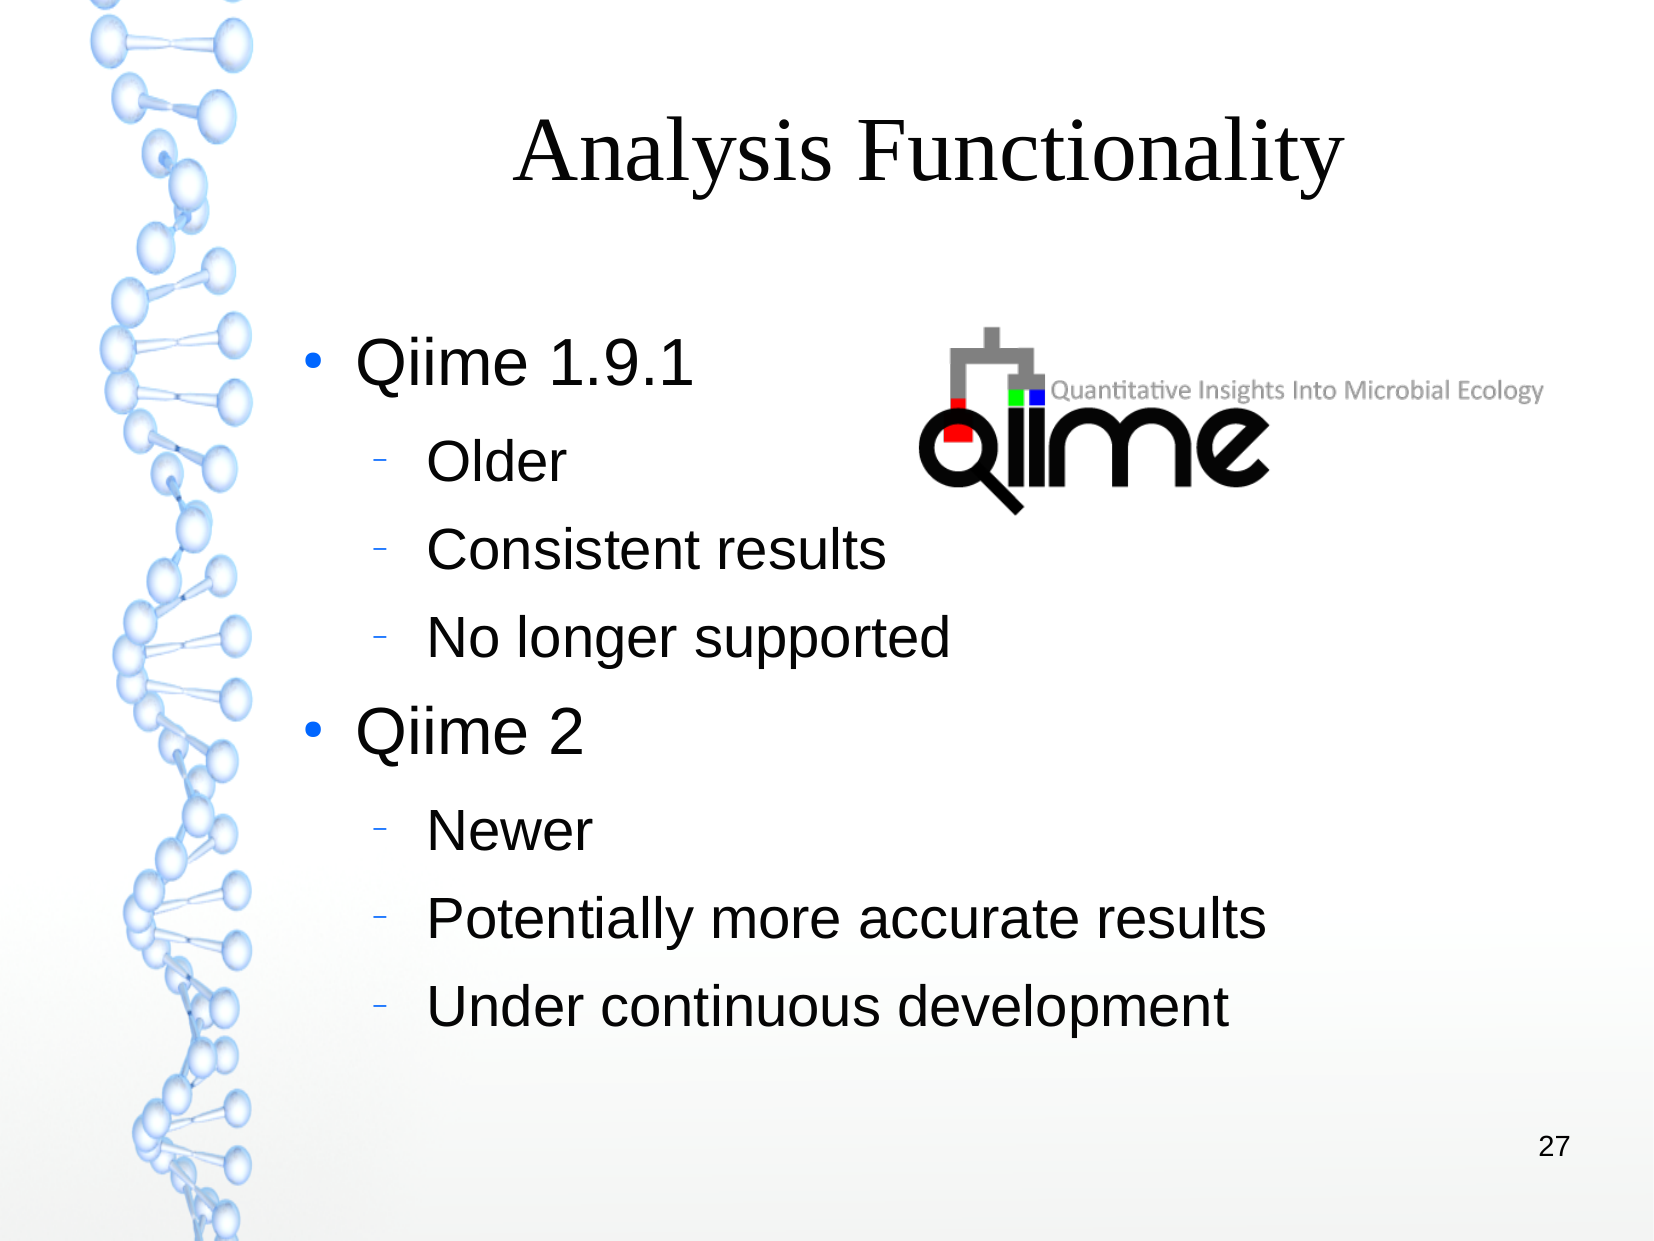

# Analysis Functionality
Qiime 1.9.1
Older
Consistent results
No longer supported
Qiime 2
Newer
Potentially more accurate results
Under continuous development
27